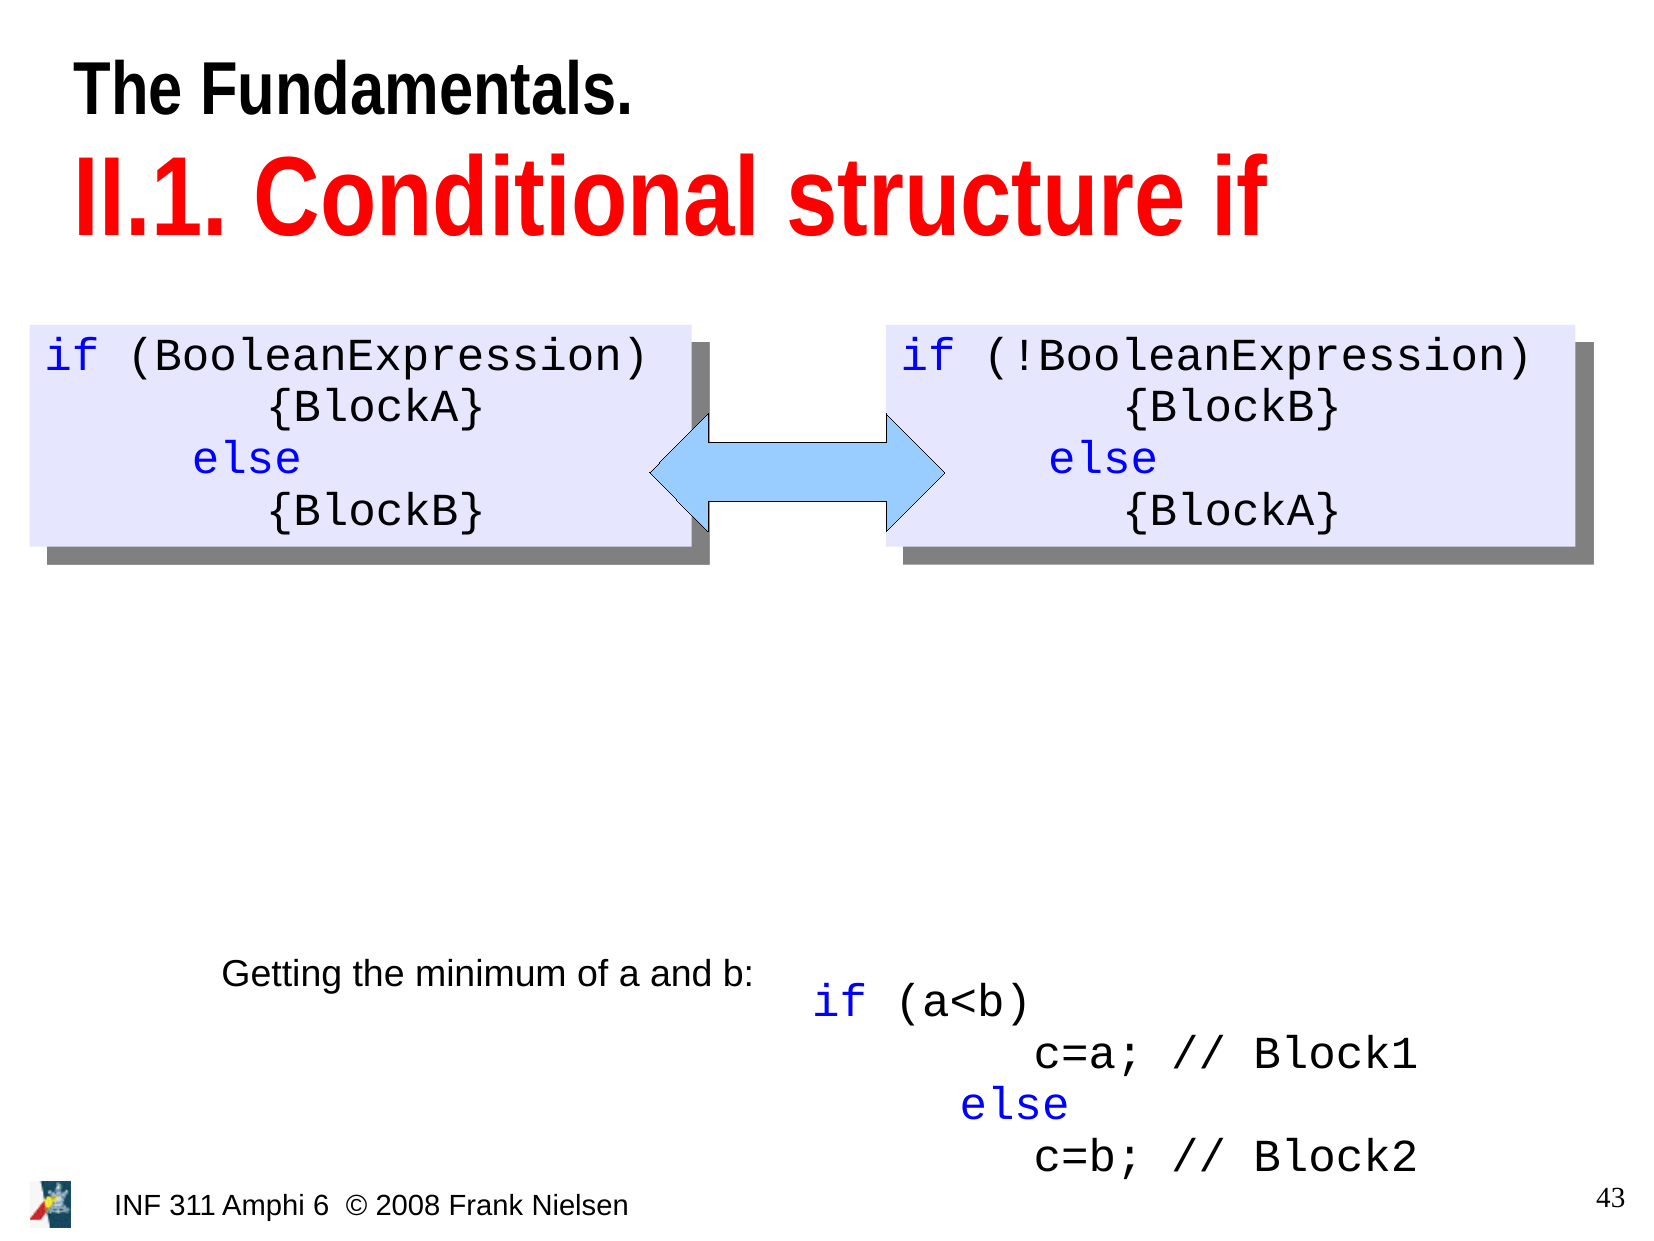

The Fundamentals.
II.1. Conditional structure if
if (BooleanExpression)
			{BlockA}
		else
			{BlockB}
if (!BooleanExpression)
			{BlockB}
		else
			{BlockA}
Getting the minimum of a and b:
if (a<b)
			c=a; // Block1
		else
			c=b; // Block2